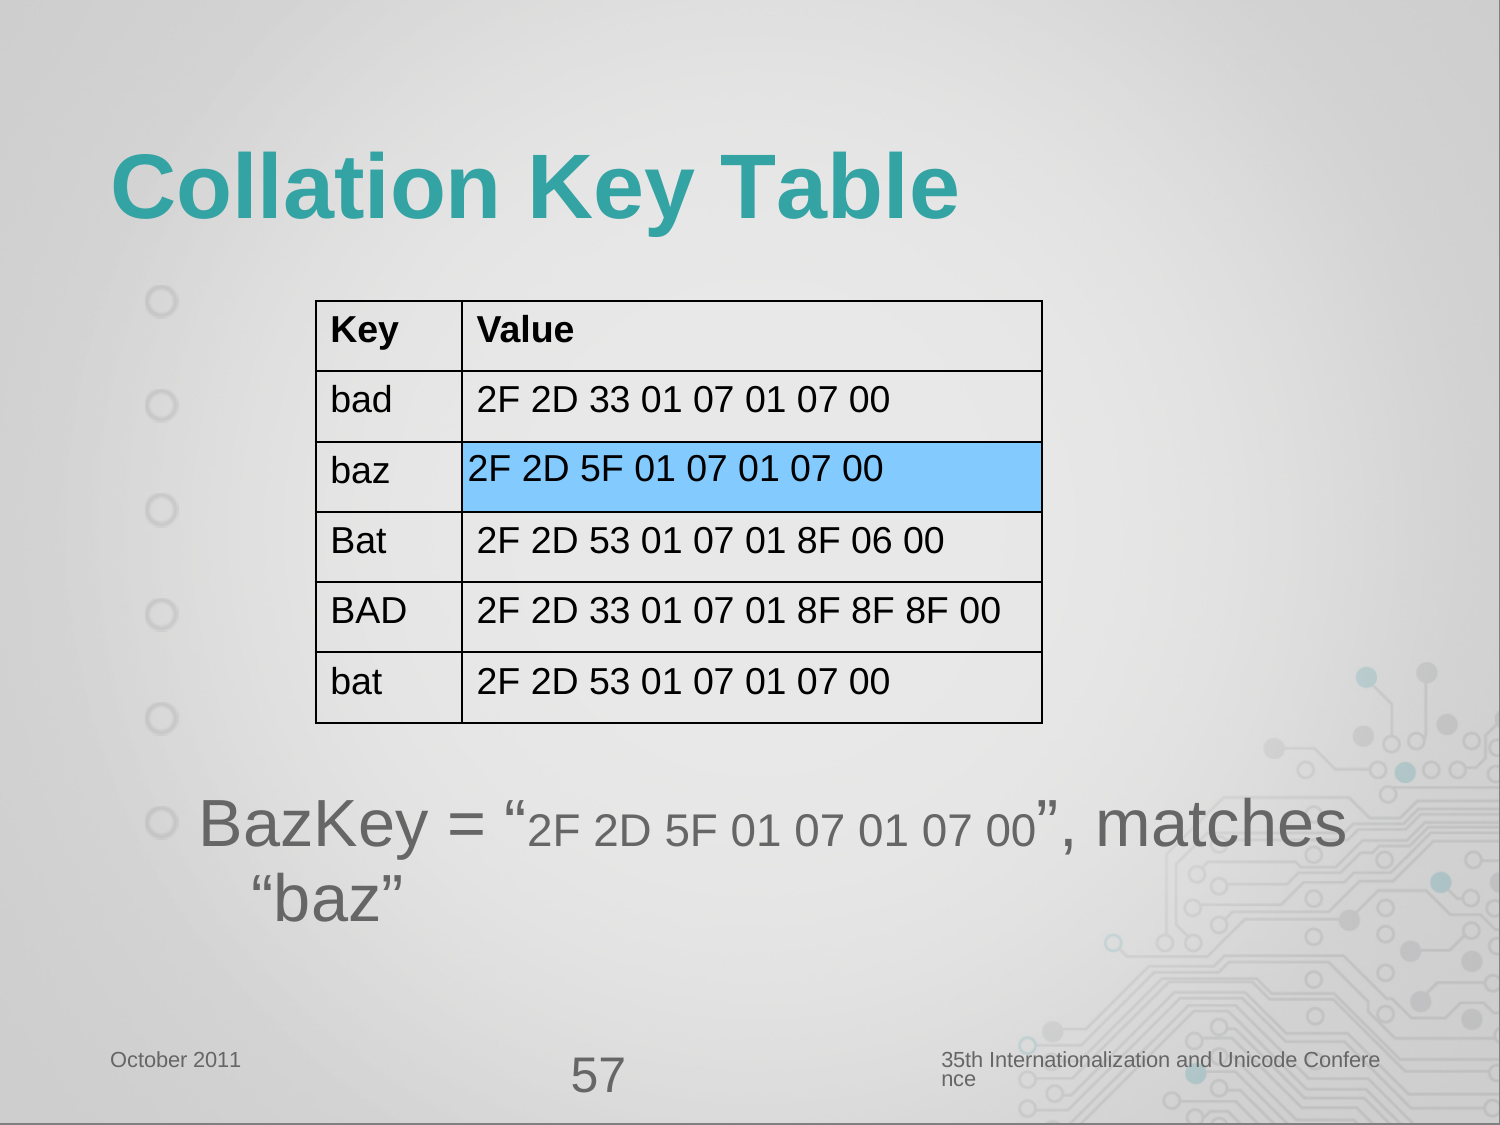

# Collation Key Table
BazKey = “2F 2D 5F 01 07 01 07 00”, matches “baz”
| Key | Value |
| --- | --- |
| bad | 2F 2D 33 01 07 01 07 00 |
| baz | 2F 2D 5F 01 07 01 07 00 |
| Bat | 2F 2D 53 01 07 01 8F 06 00 |
| BAD | 2F 2D 33 01 07 01 8F 8F 8F 00 |
| bat | 2F 2D 53 01 07 01 07 00 |
October 2011
57
35th Internationalization and Unicode Conference